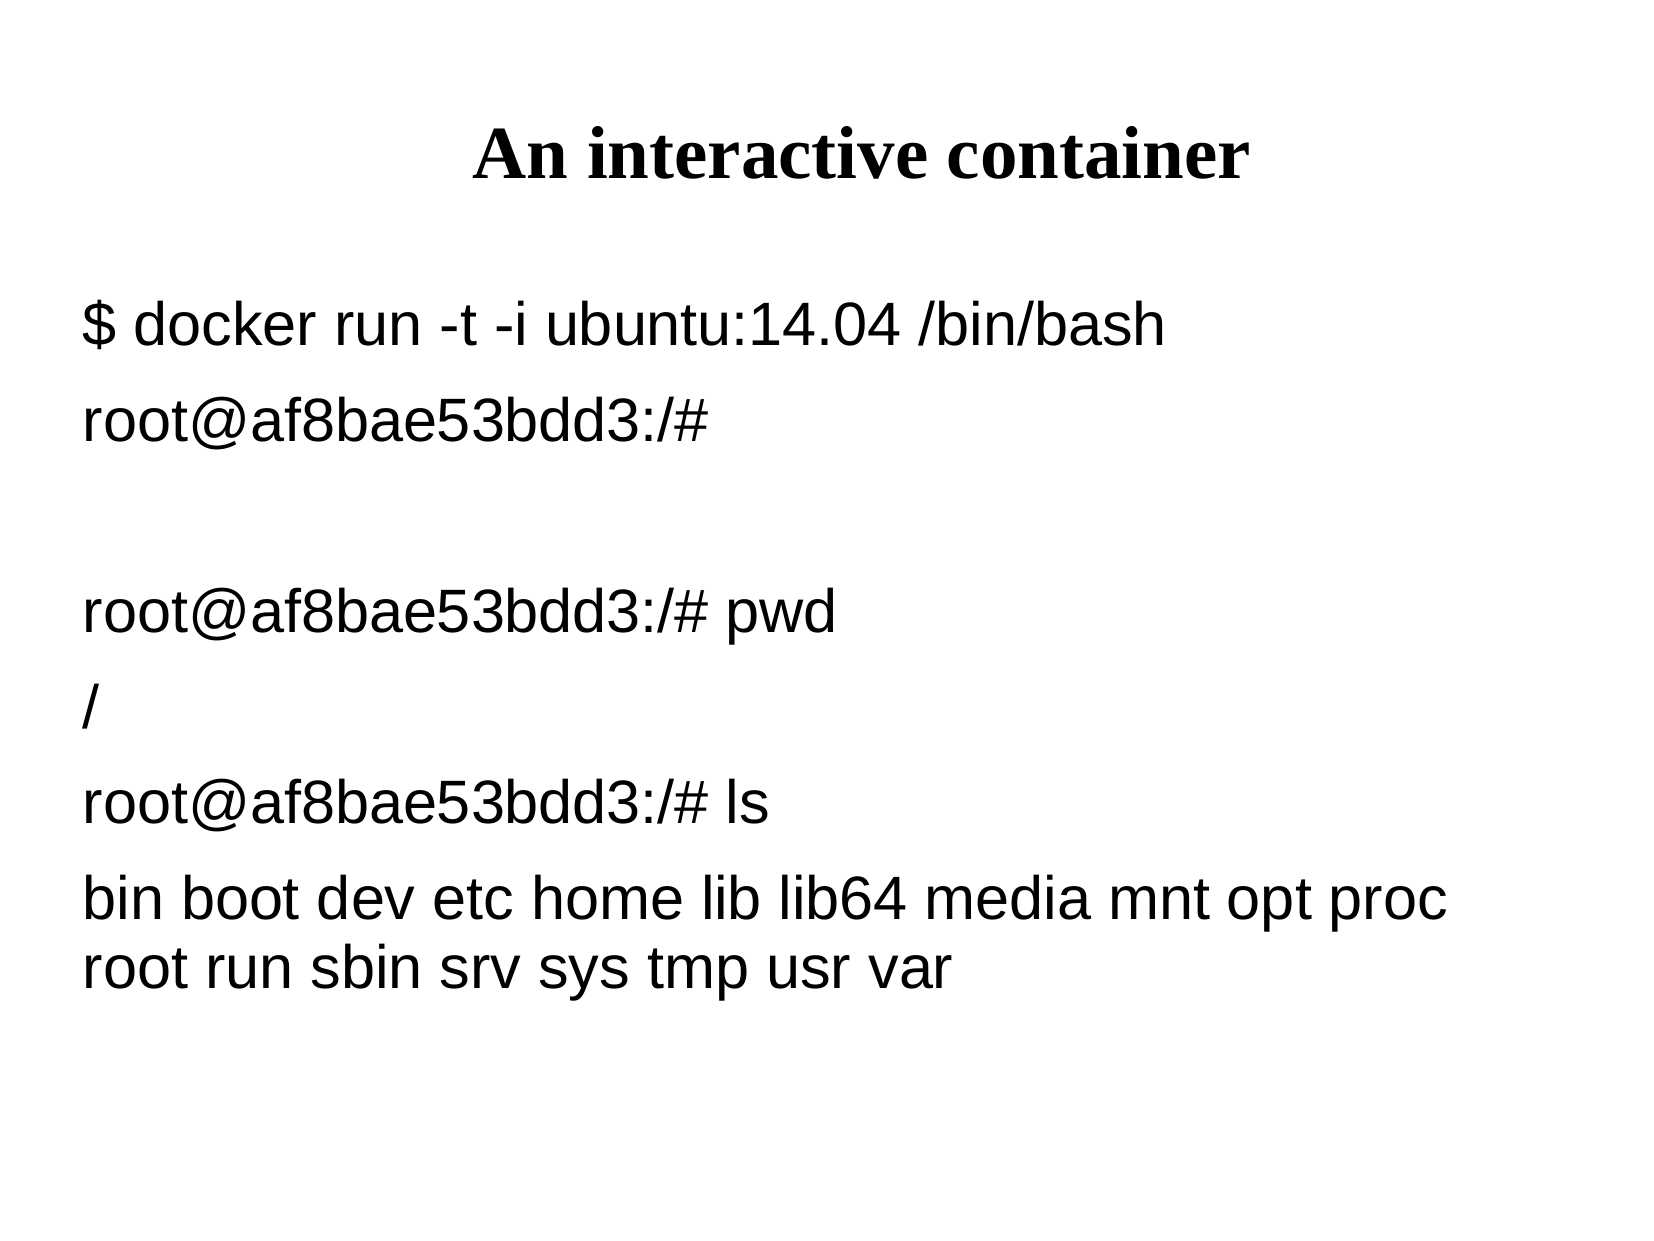

# An interactive container
$ docker run -t -i ubuntu:14.04 /bin/bash
root@af8bae53bdd3:/#
root@af8bae53bdd3:/# pwd
/
root@af8bae53bdd3:/# ls
bin boot dev etc home lib lib64 media mnt opt proc root run sbin srv sys tmp usr var